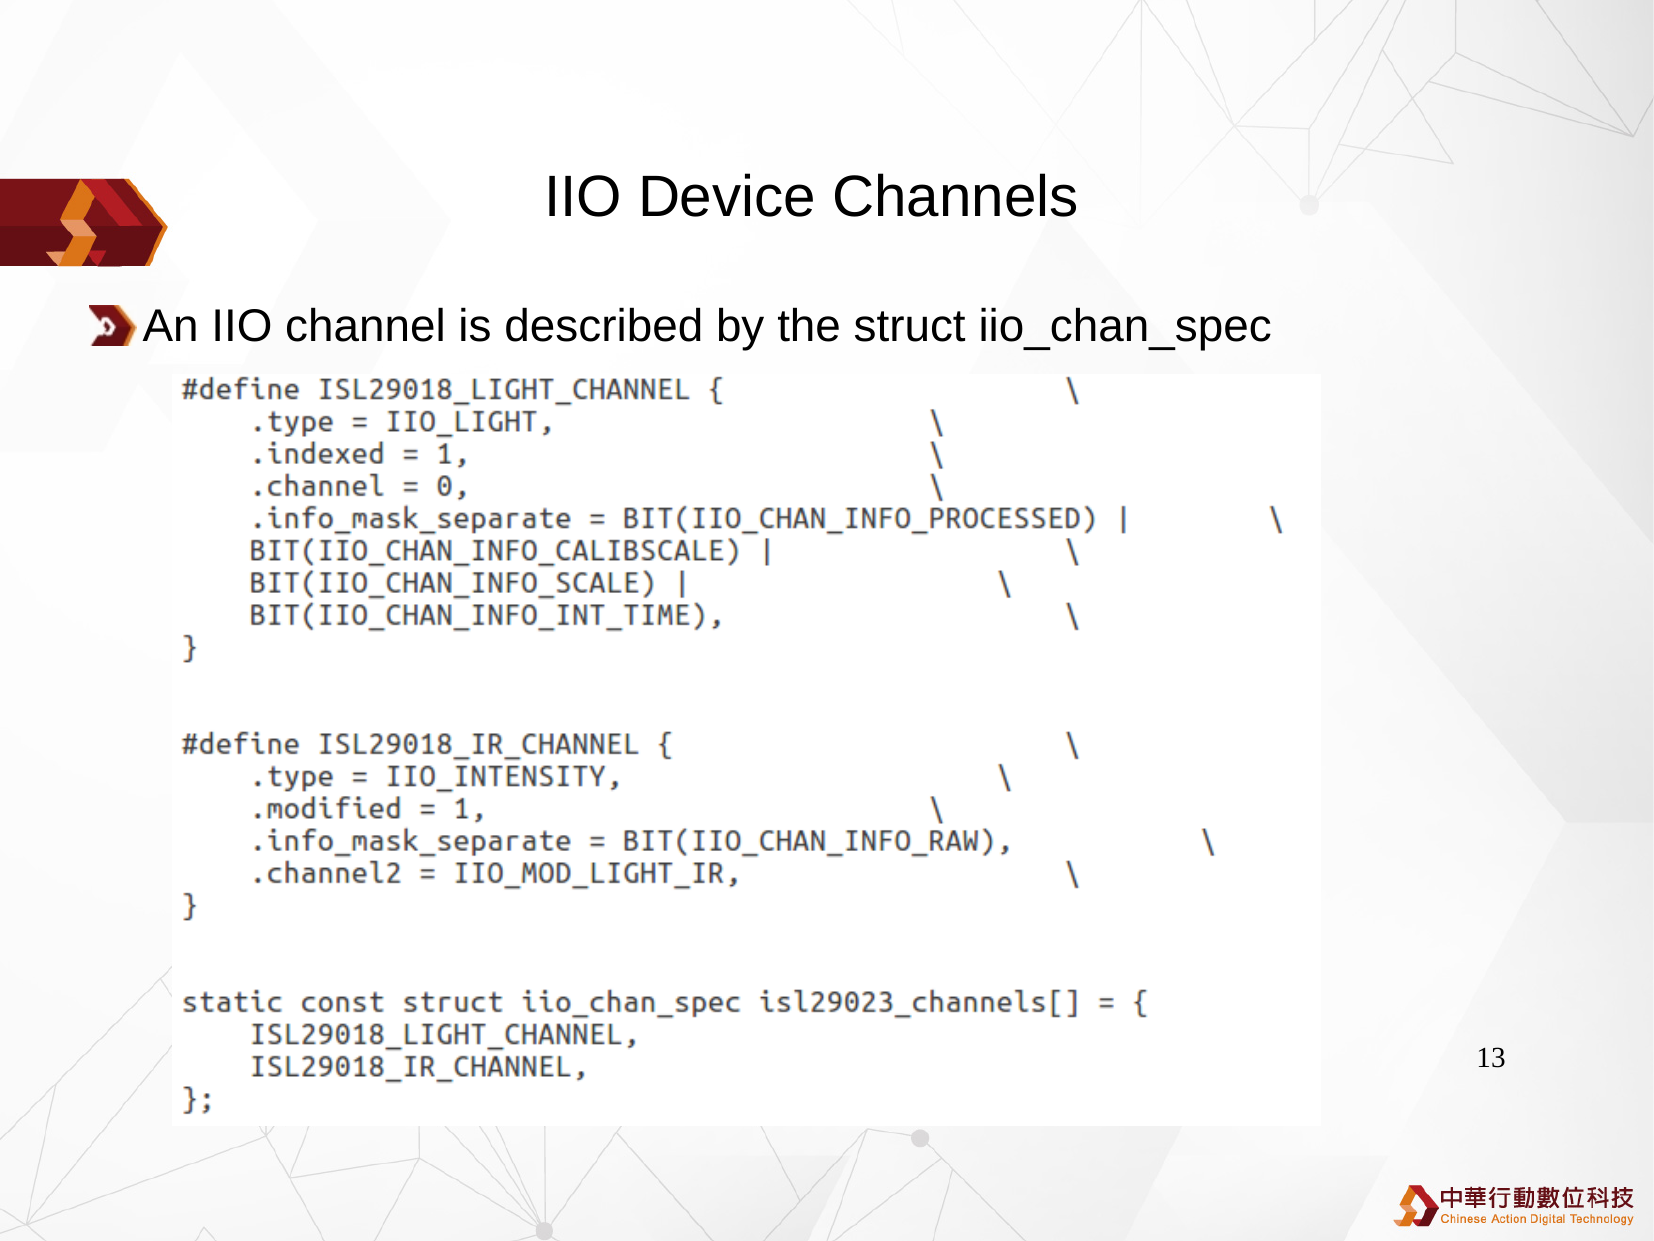

# IIO Device Channels
An IIO channel is described by the struct iio_chan_spec
13